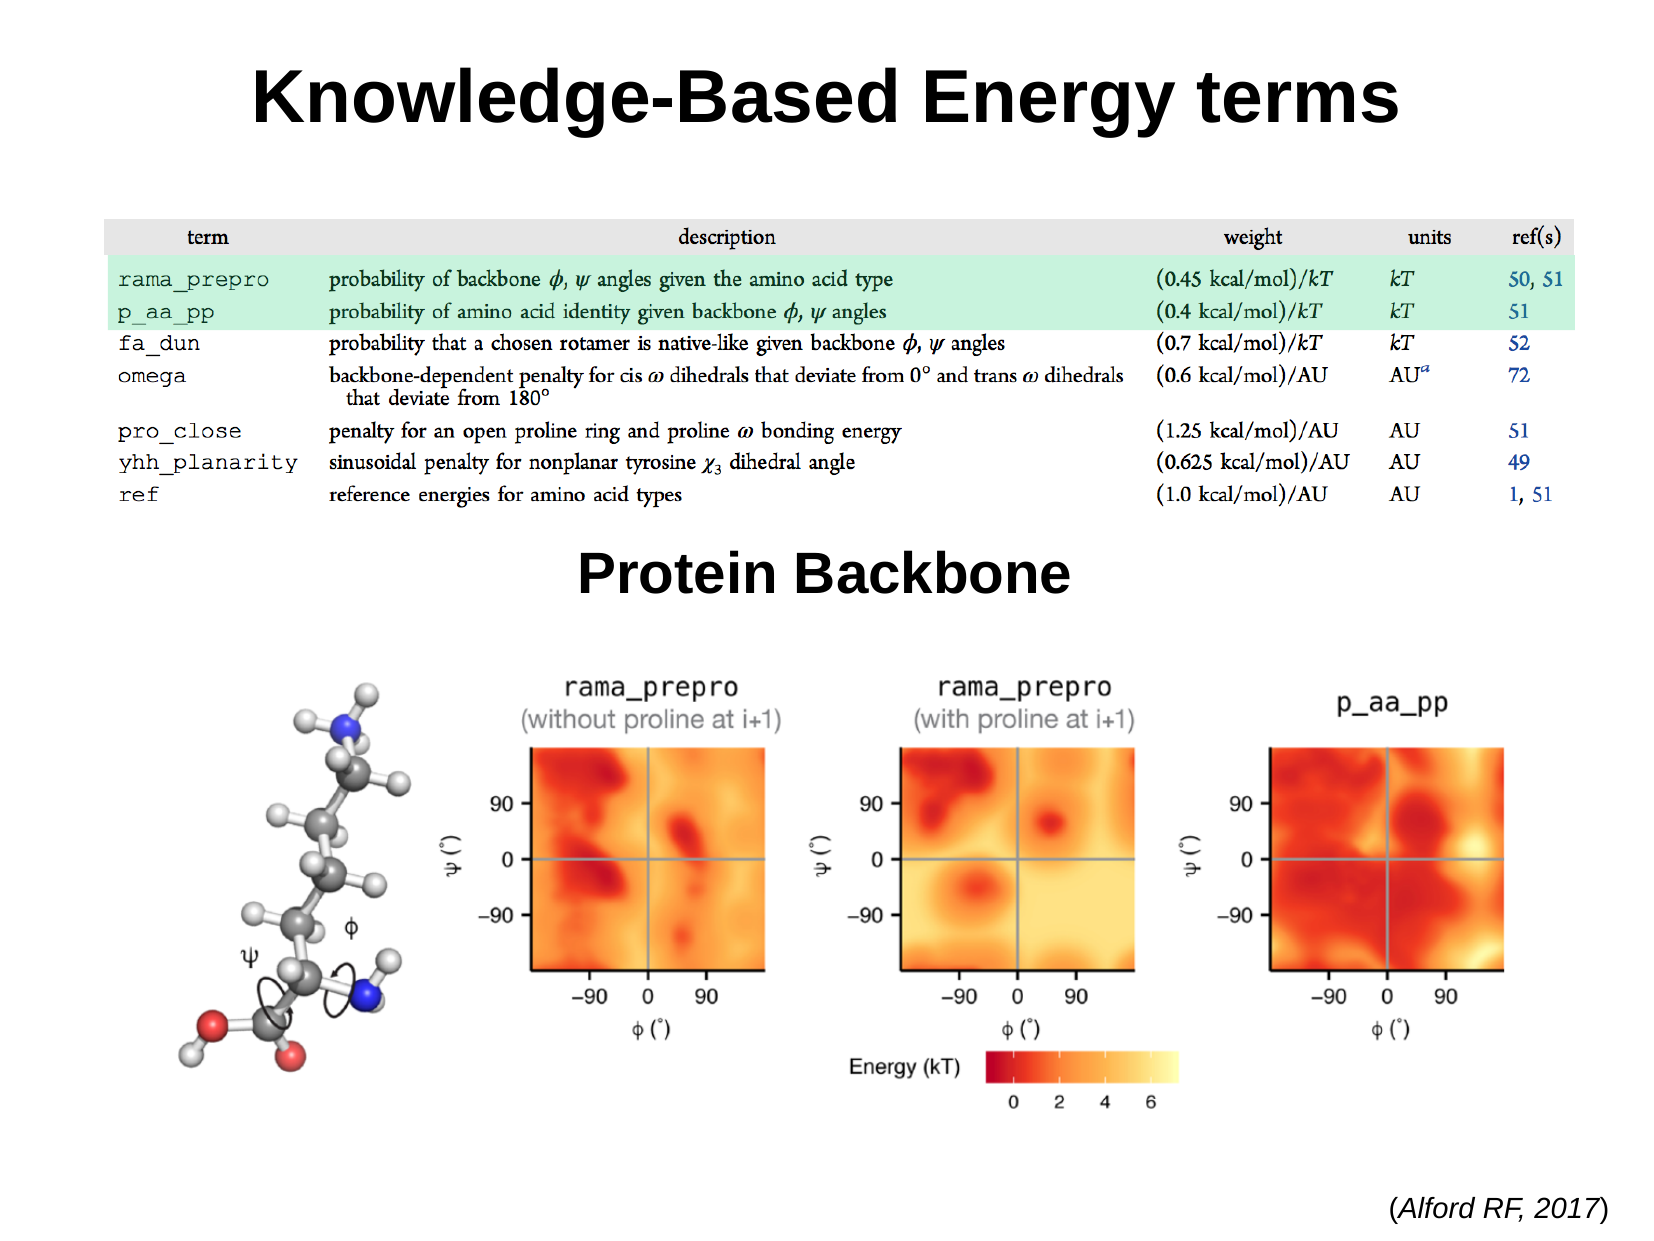

Knowledge-Based Energy terms
Protein Backbone
(Alford RF, 2017)